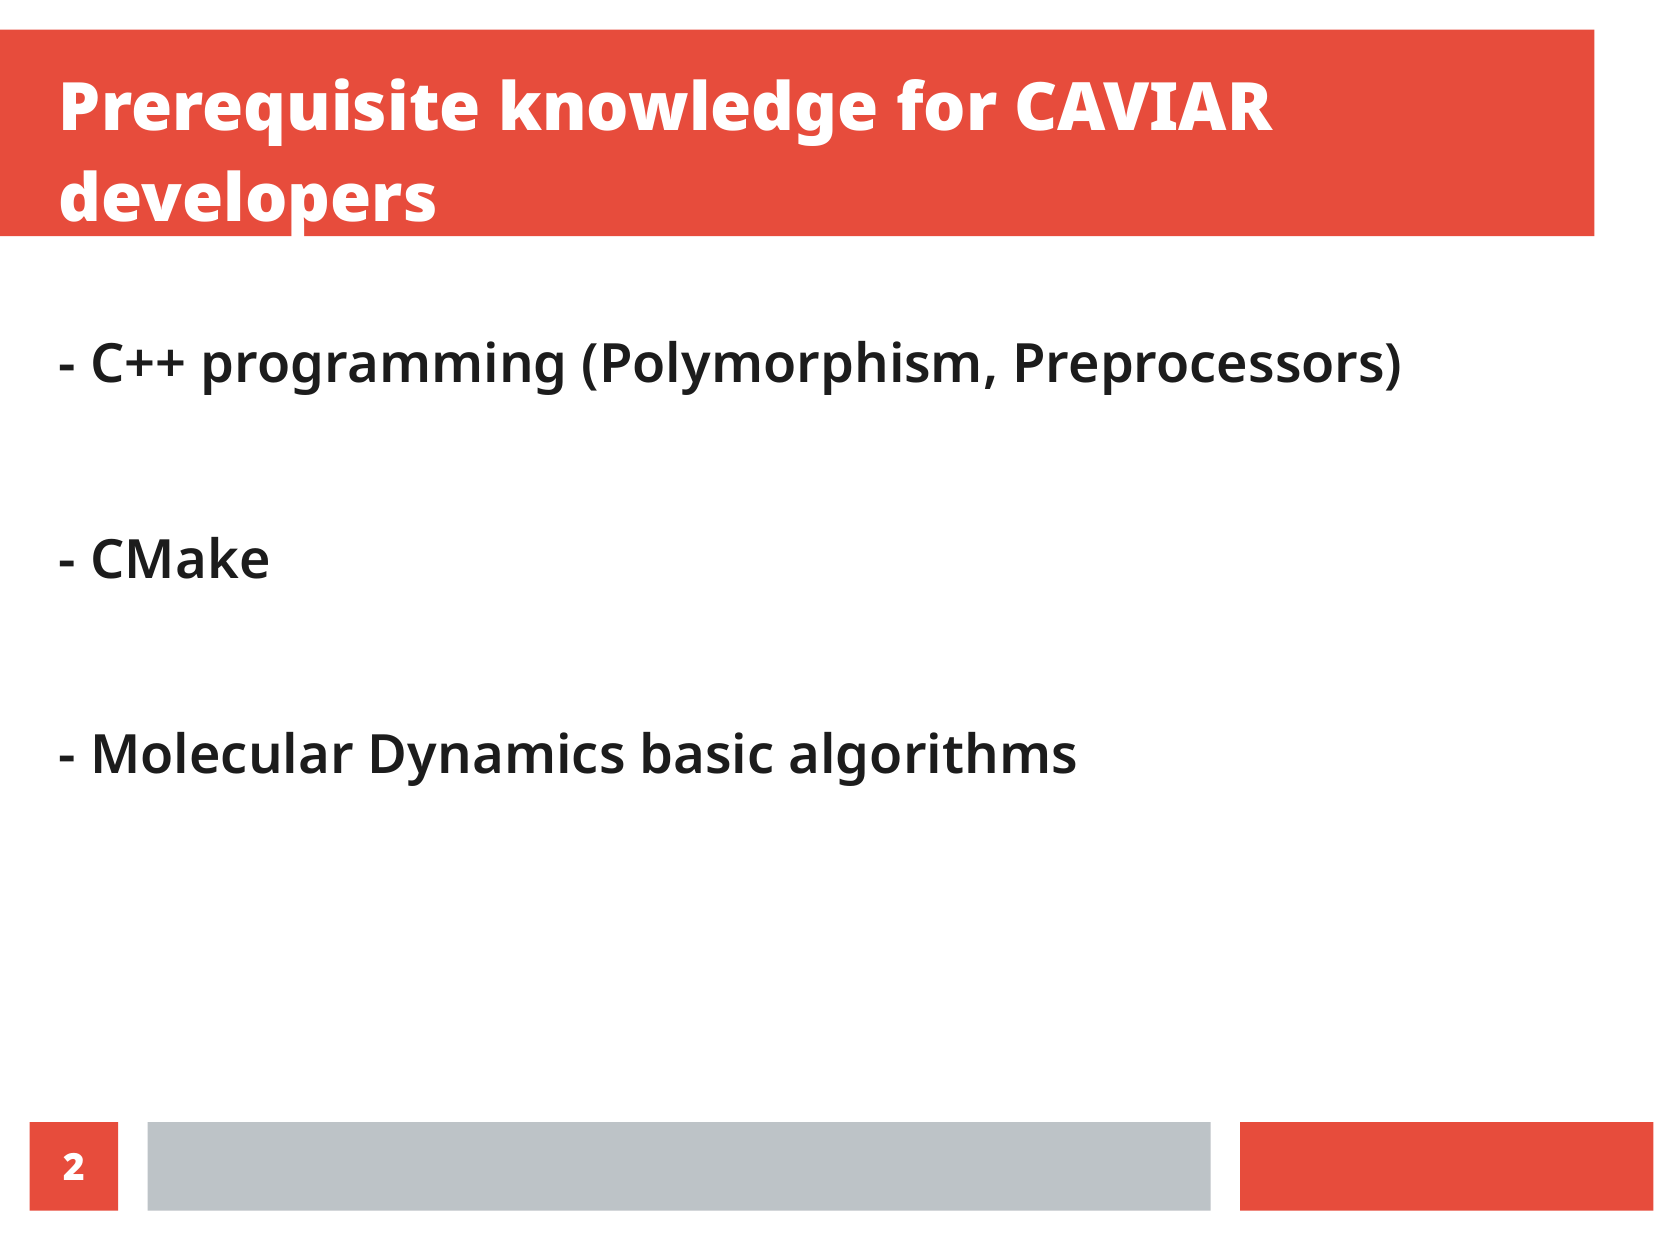

# Prerequisite knowledge for CAVIAR developers
- C++ programming (Polymorphism, Preprocessors)
- CMake
- Molecular Dynamics basic algorithms
2